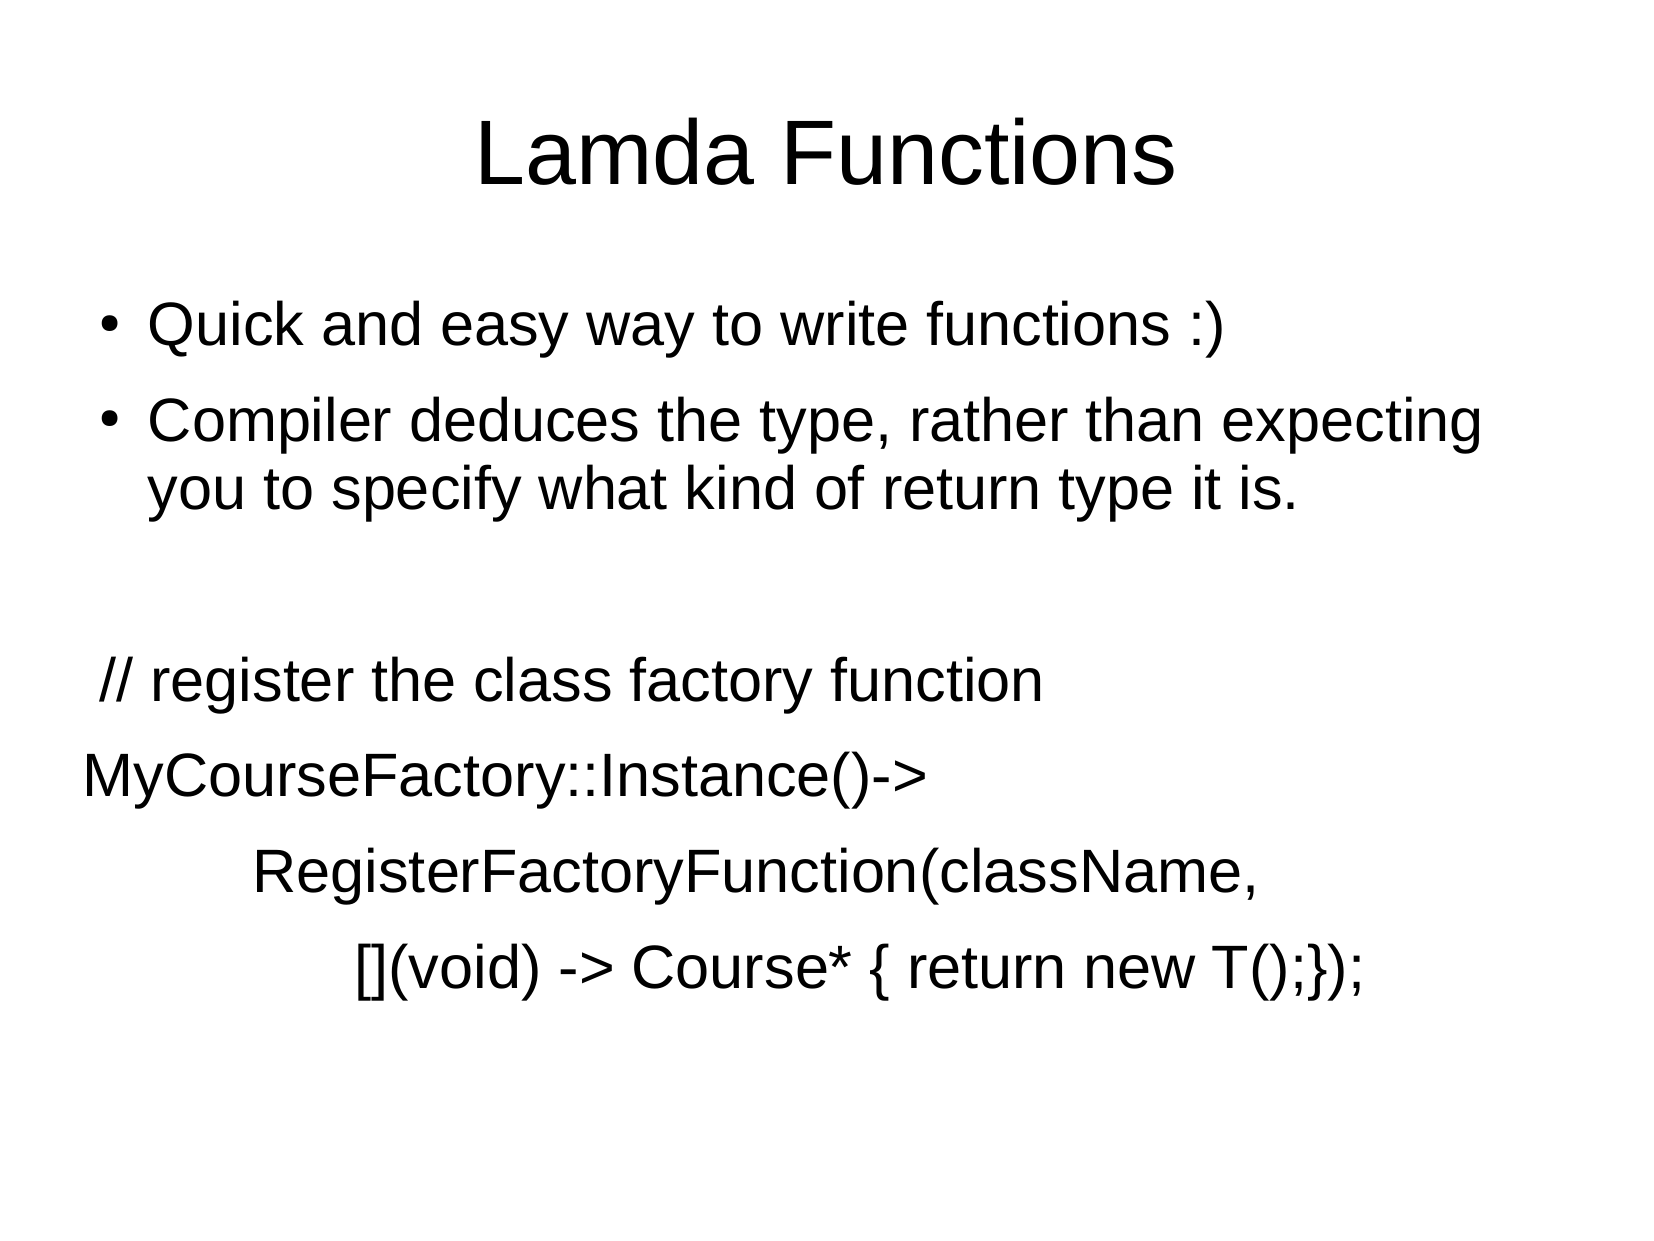

# Lamda Functions
Quick and easy way to write functions :)
Compiler deduces the type, rather than expecting you to specify what kind of return type it is.
 // register the class factory function
MyCourseFactory::Instance()->
 RegisterFactoryFunction(className,
 [](void) -> Course* { return new T();});